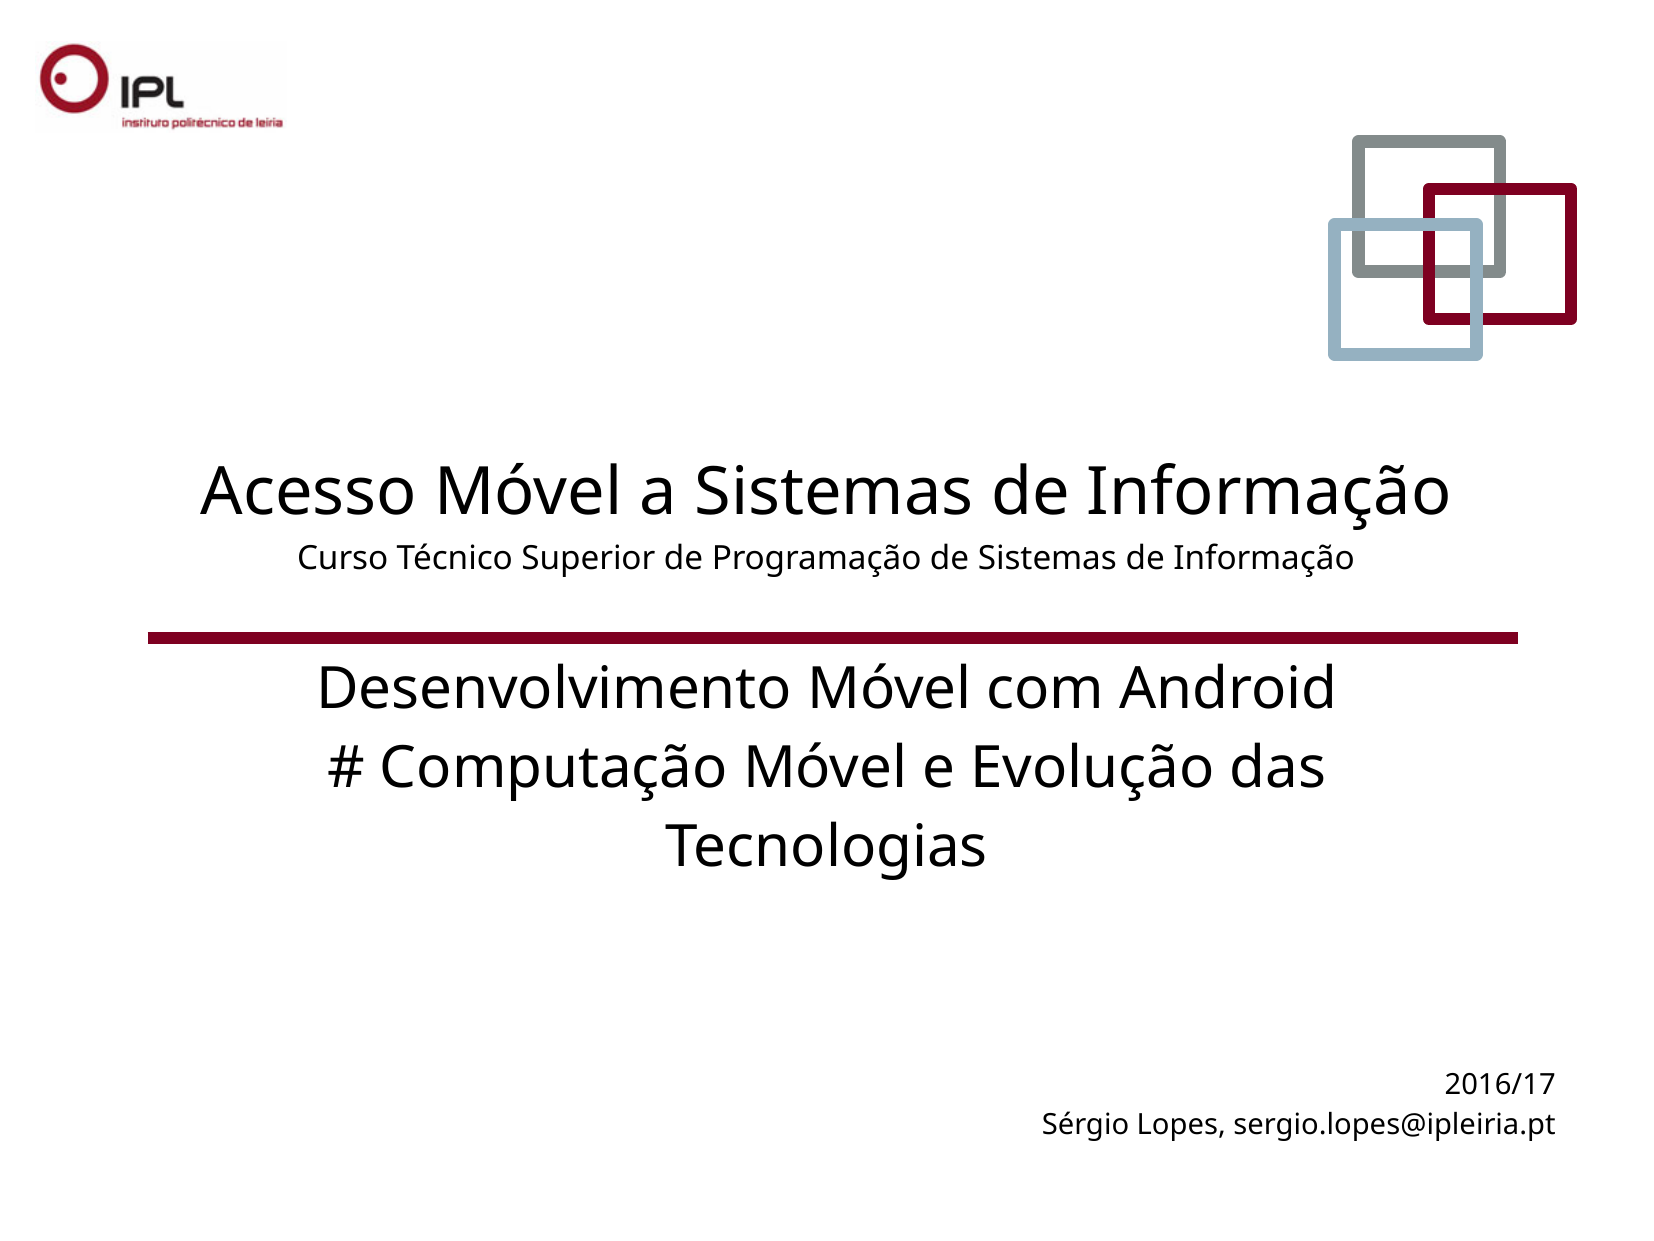

# Acesso Móvel a Sistemas de Informação
Curso Técnico Superior de Programação de Sistemas de Informação
Desenvolvimento Móvel com Android
# Computação Móvel e Evolução das Tecnologias
2016/17
Sérgio Lopes, sergio.lopes@ipleiria.pt